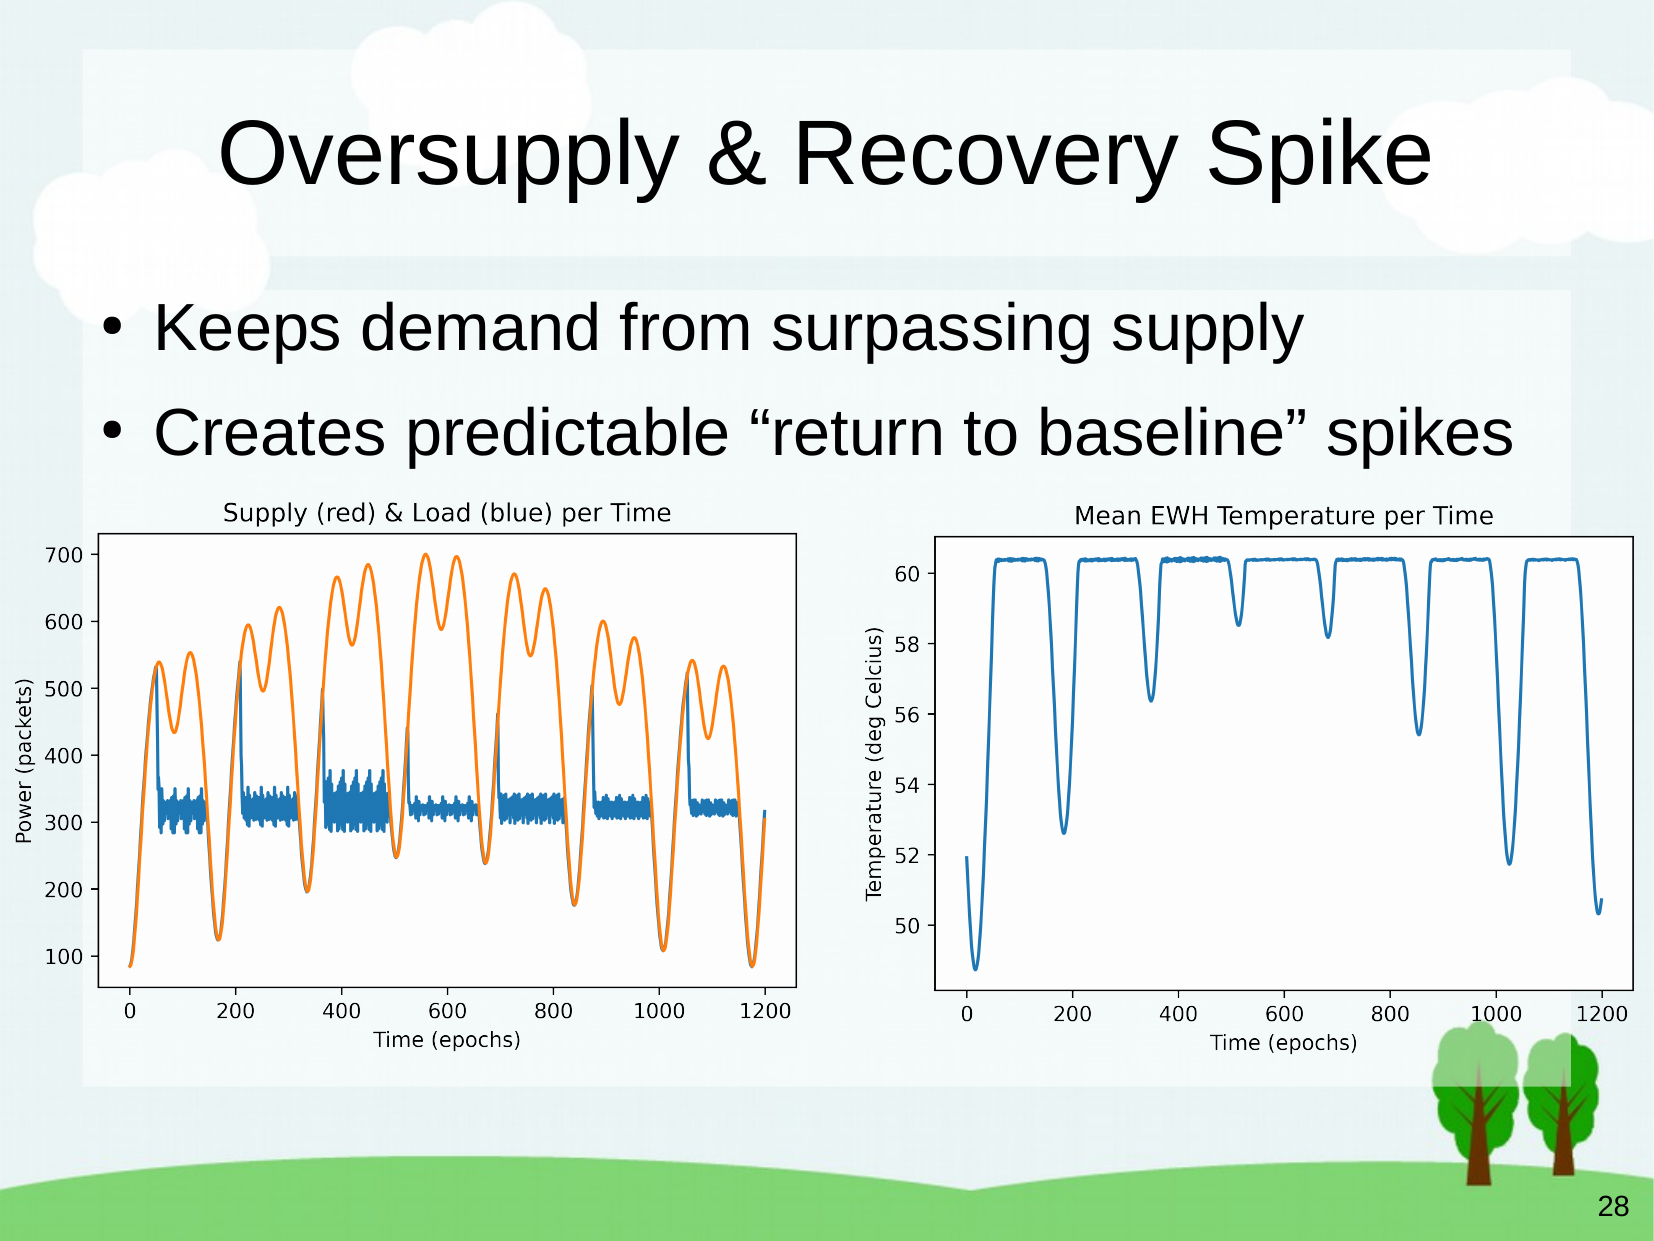

# Oversupply & Recovery Spike
Keeps demand from surpassing supply
Creates predictable “return to baseline” spikes
28